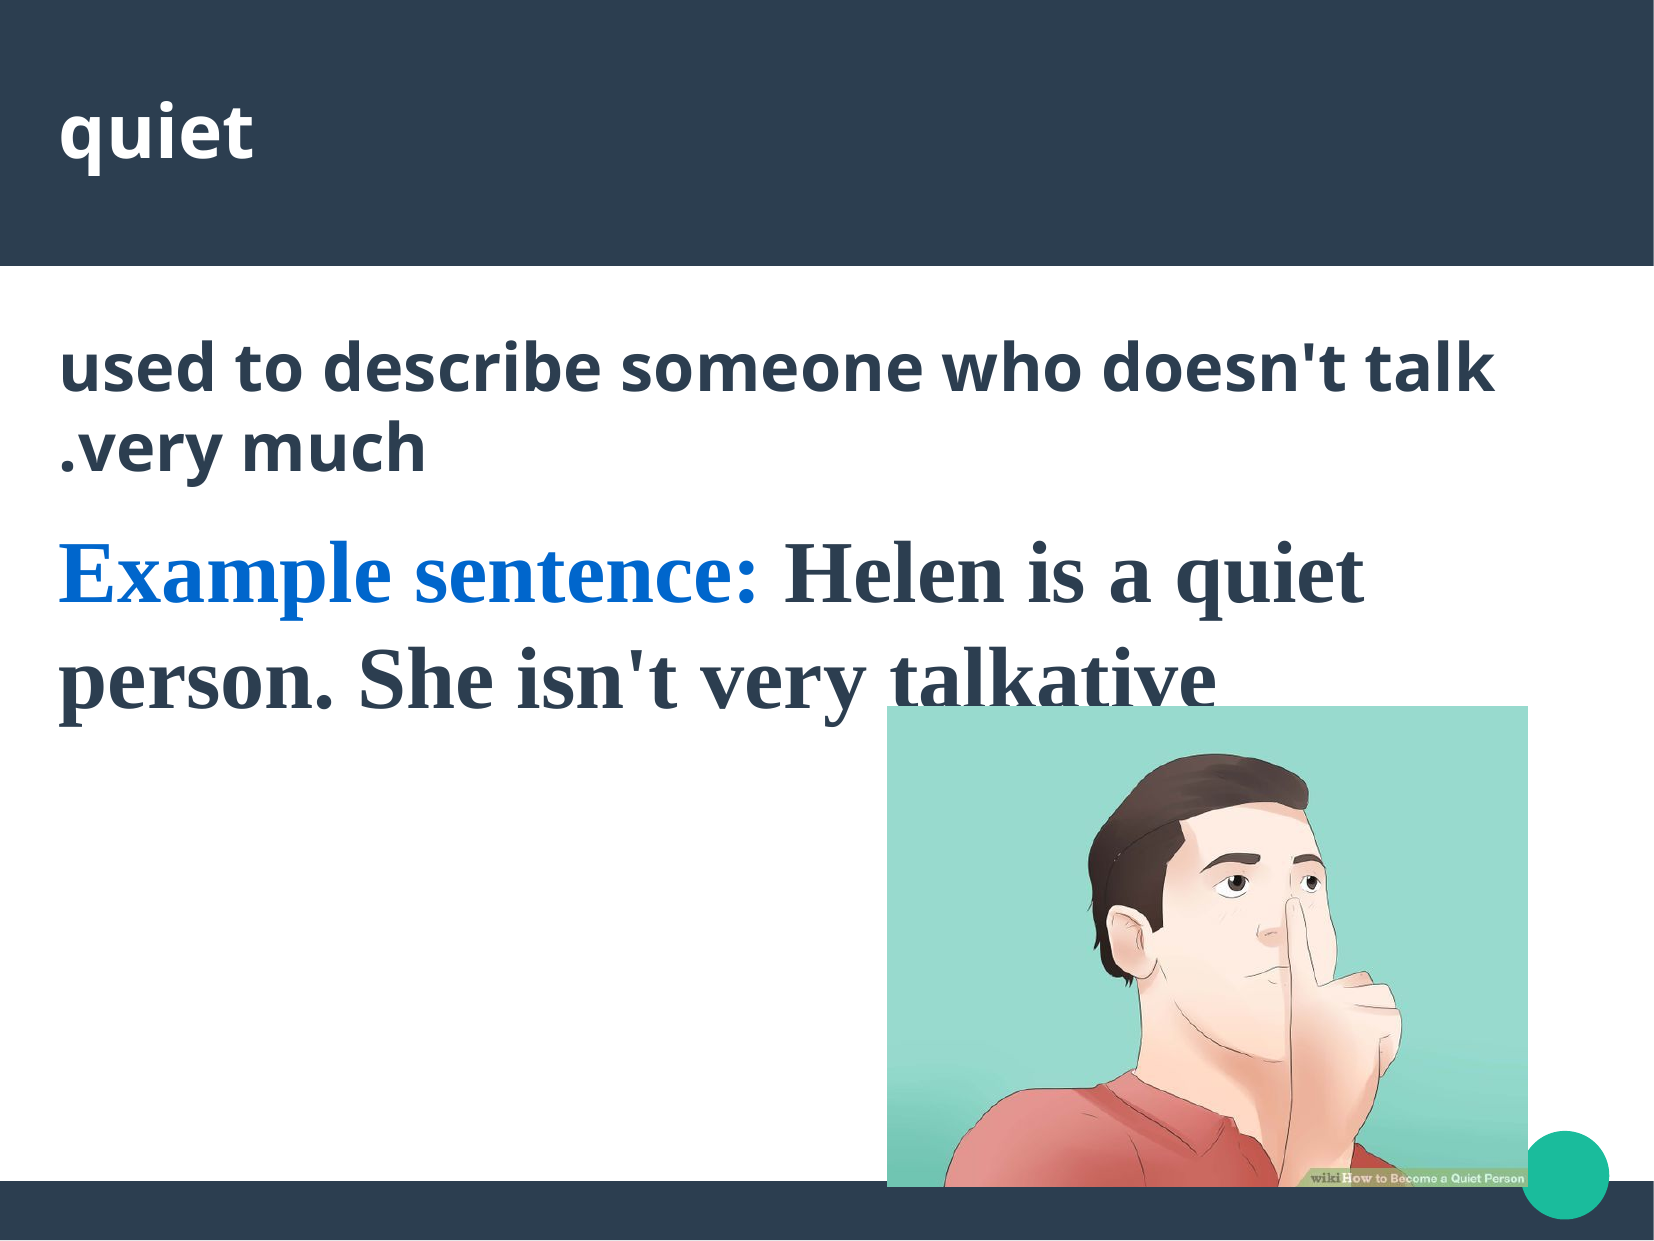

# quiet
used to describe someone who doesn't talk very much.
Example sentence: Helen is a quiet person. She isn't very talkative